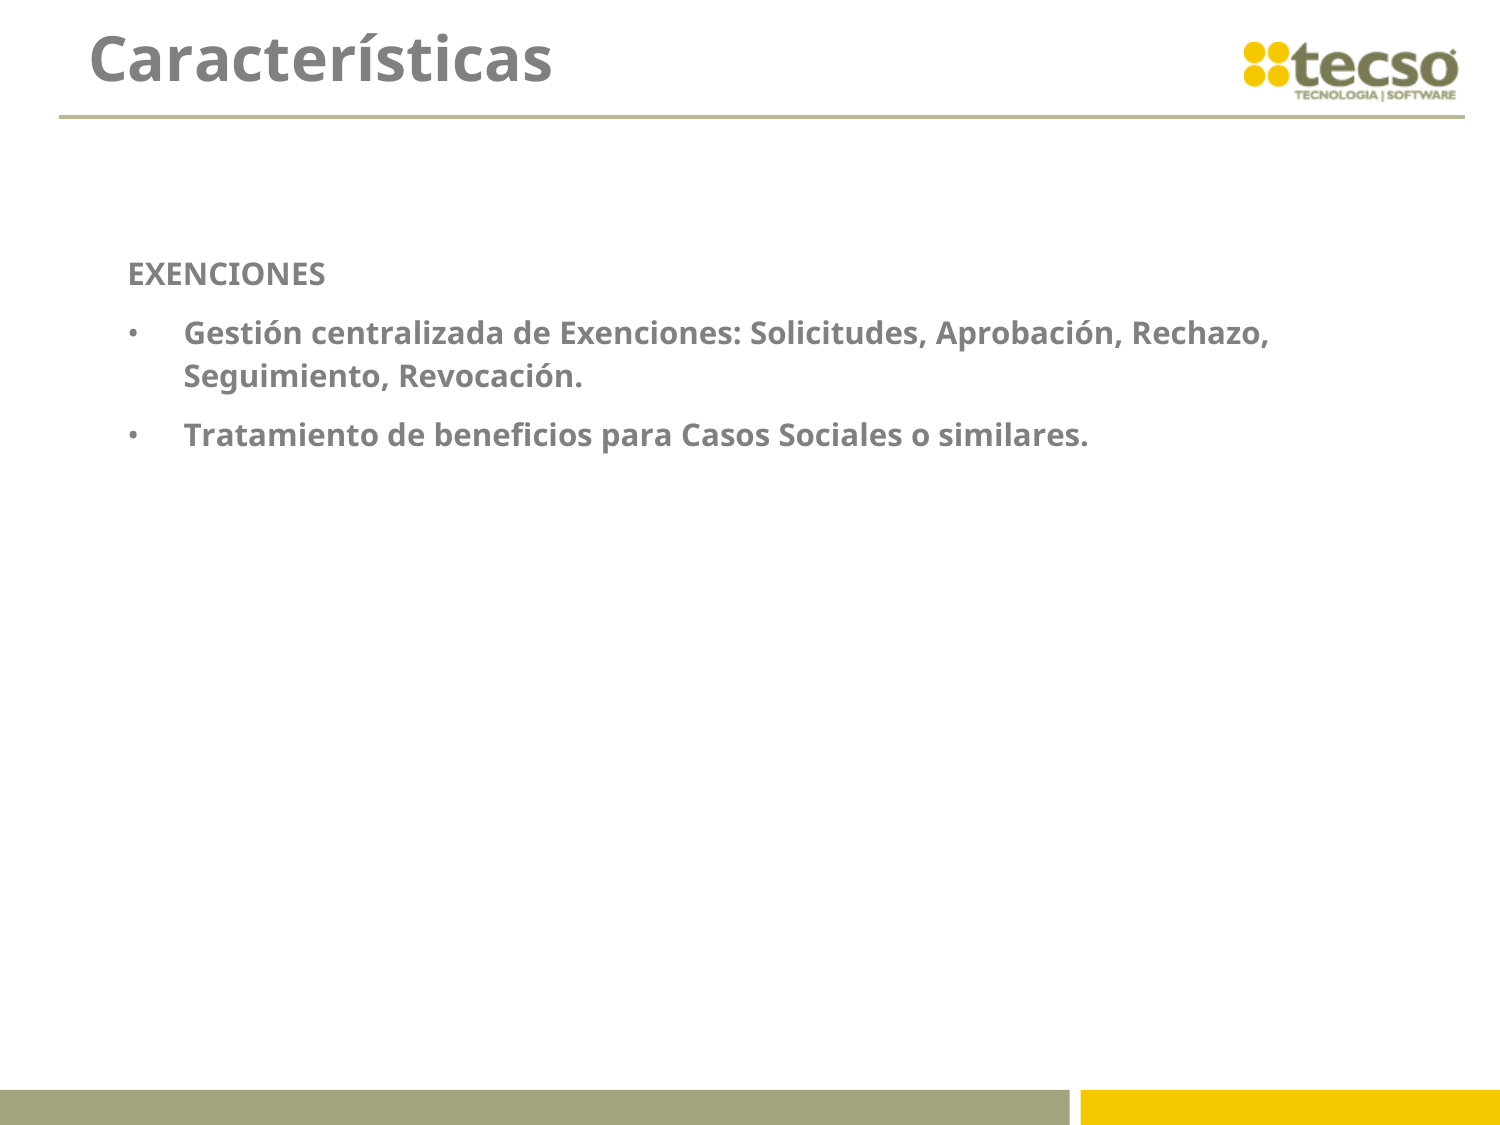

# Características
EXENCIONES
Gestión centralizada de Exenciones: Solicitudes, Aprobación, Rechazo, Seguimiento, Revocación.
Tratamiento de beneficios para Casos Sociales o similares.